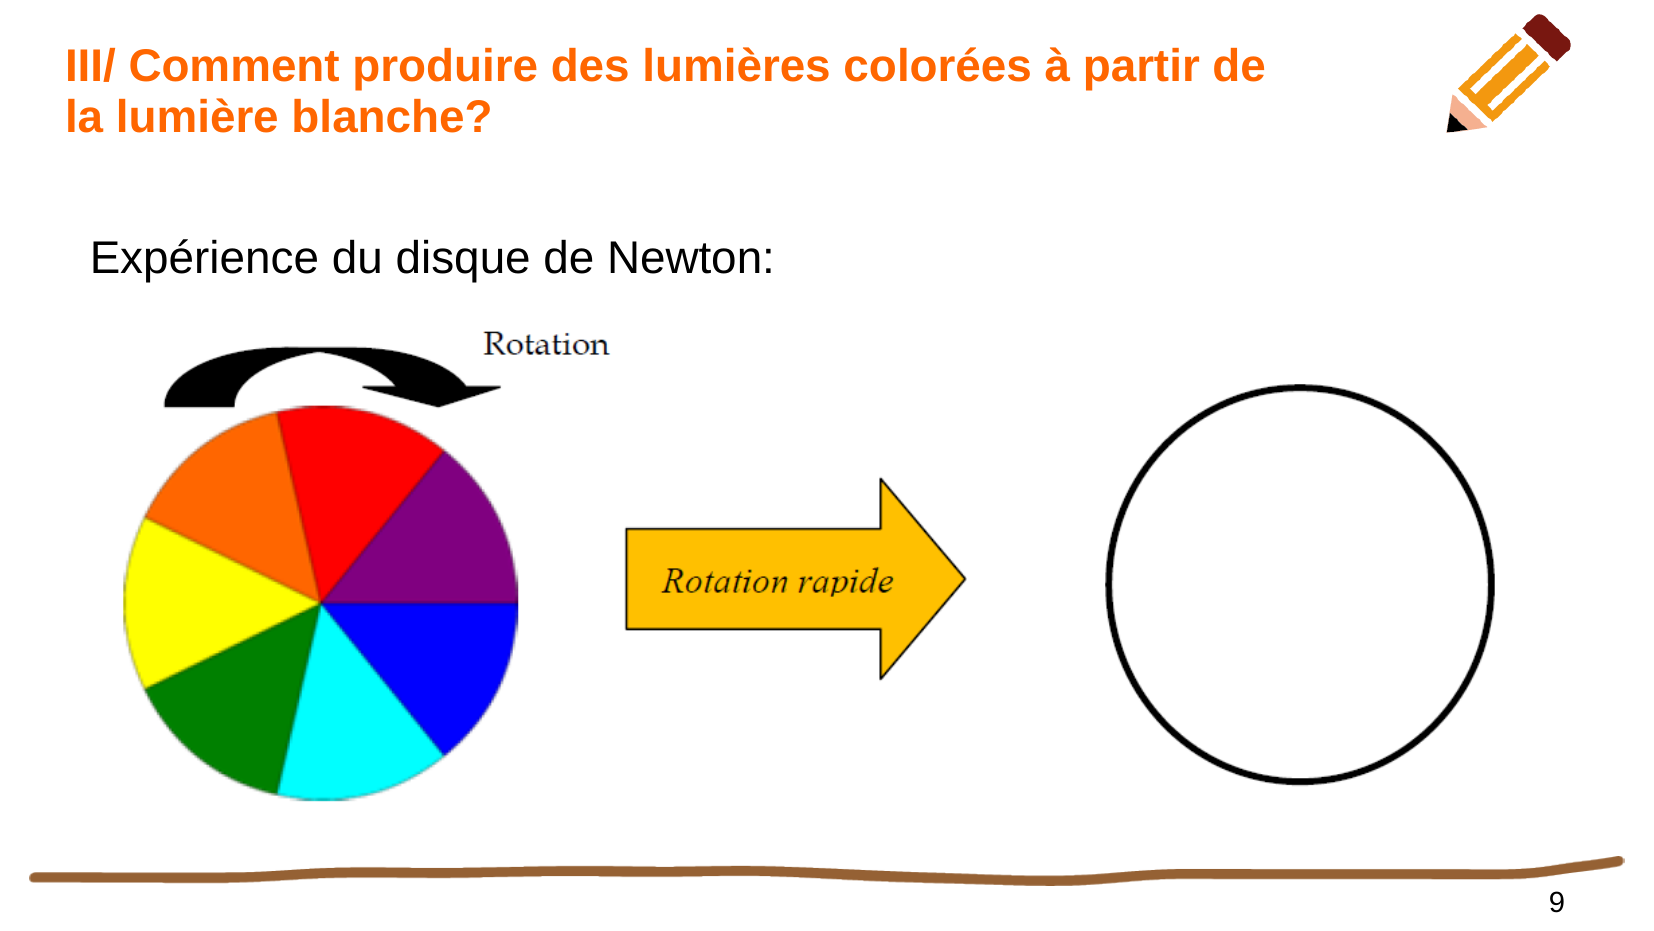

# III/ Comment produire des lumières colorées à partir de la lumière blanche?
Expérience du disque de Newton:
9